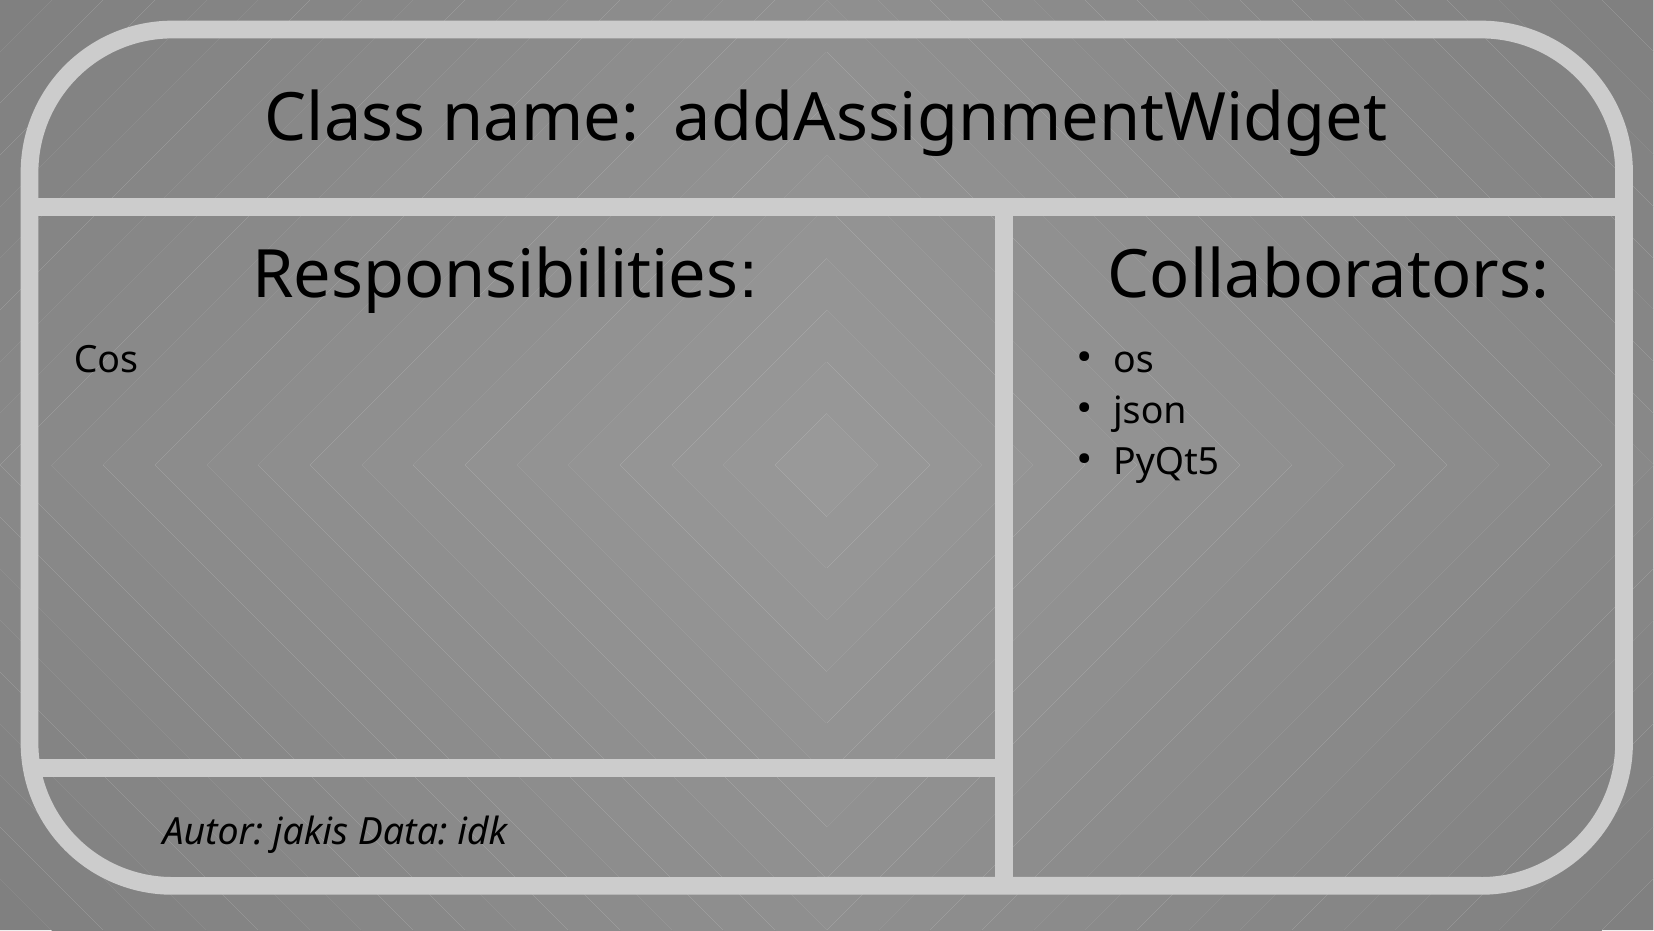

# Class name: addAssignmentWidget
Responsibilities:
Collaborators:
Cos
os
json
PyQt5
Autor: jakis Data: idk